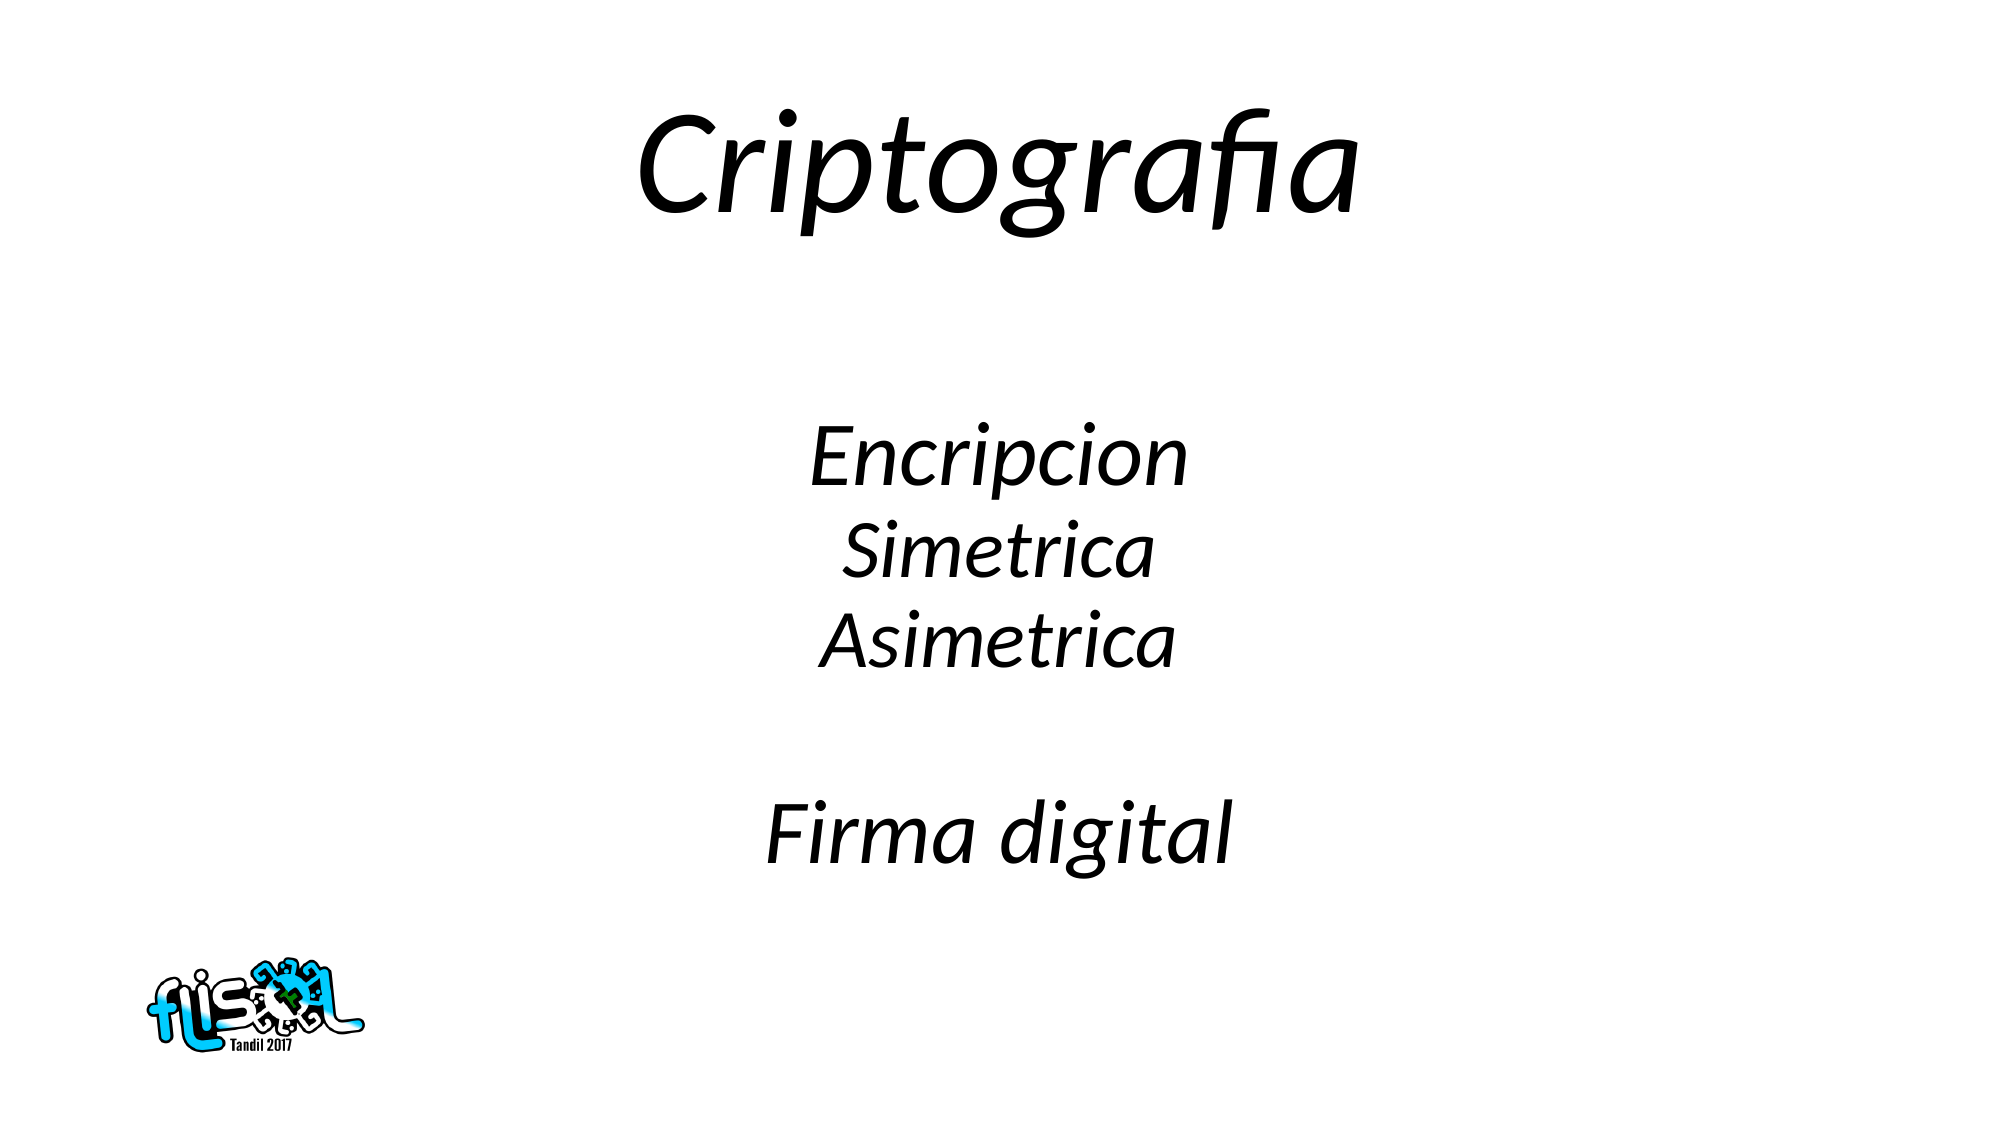

# Criptografia Encripcion Simetrica Asimetrica Firma digital